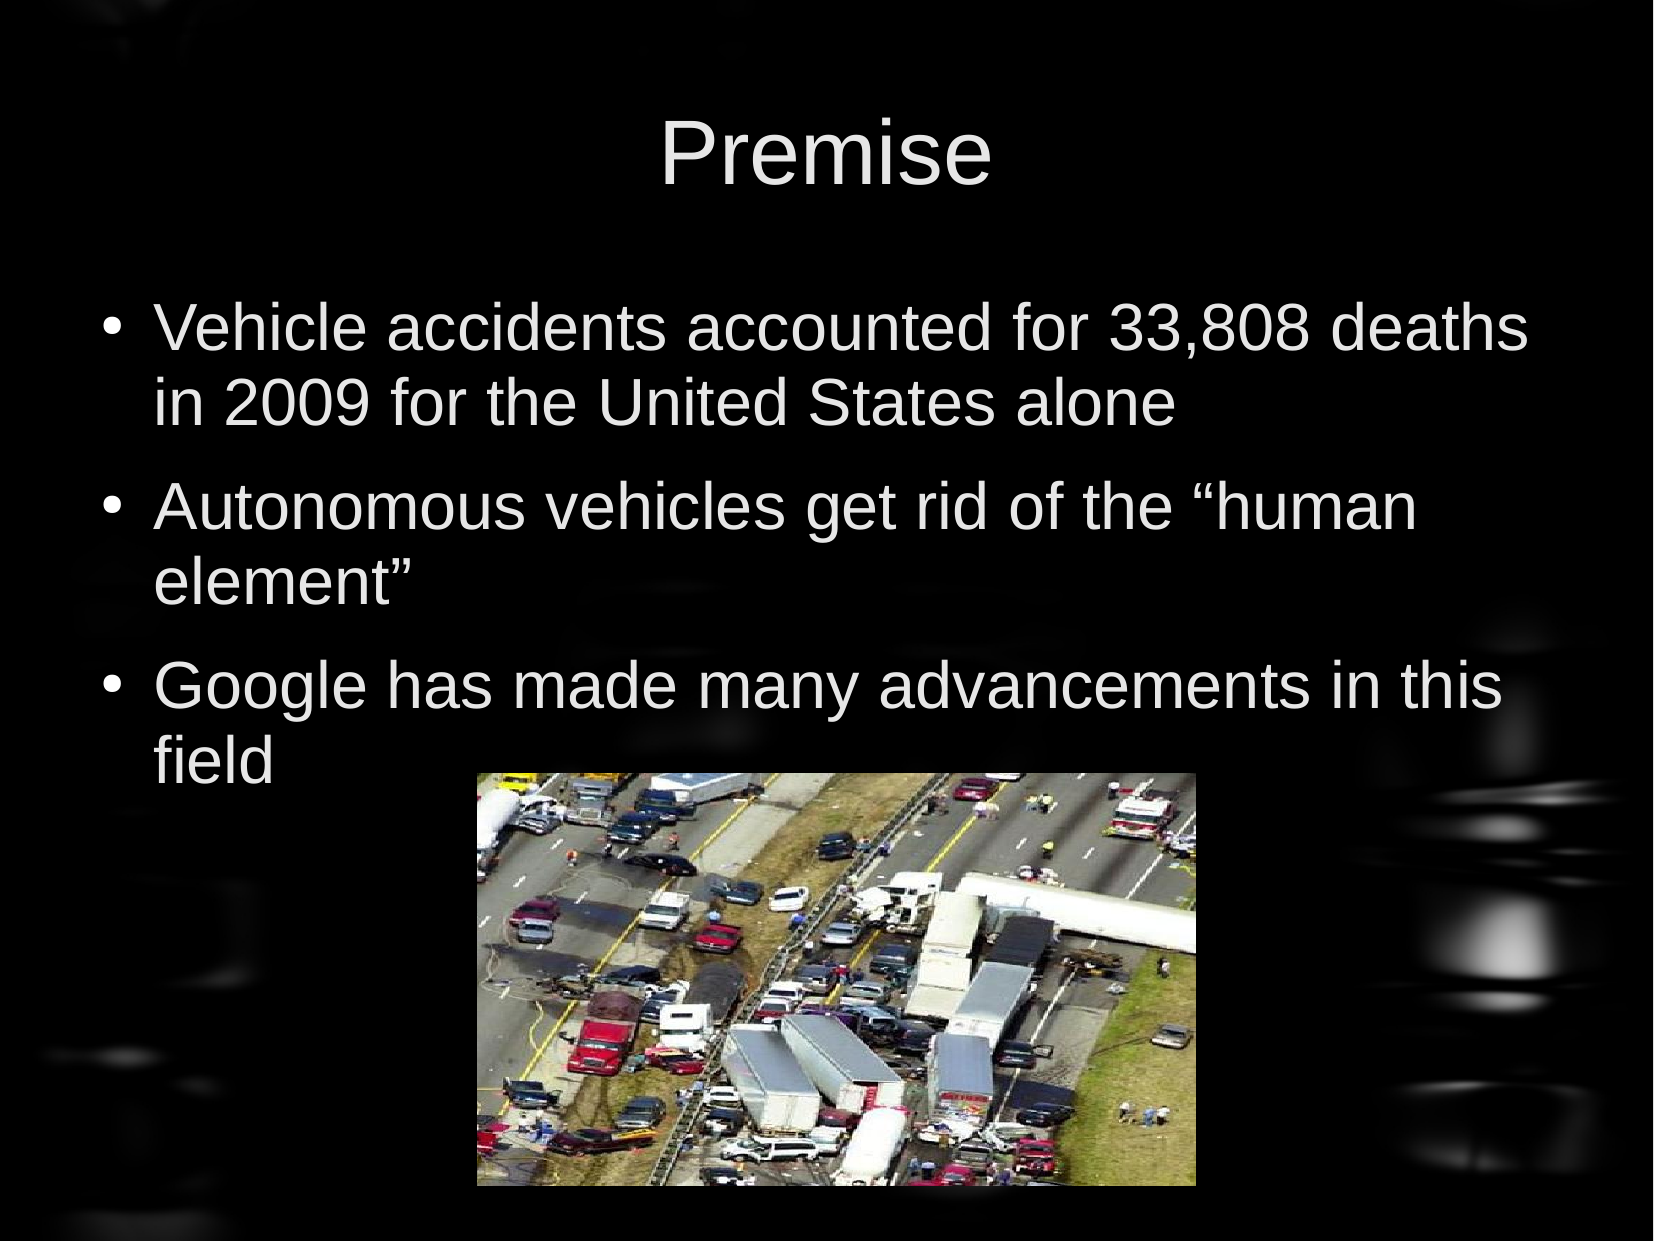

# Premise
Vehicle accidents accounted for 33,808 deaths in 2009 for the United States alone
Autonomous vehicles get rid of the “human element”
Google has made many advancements in this field